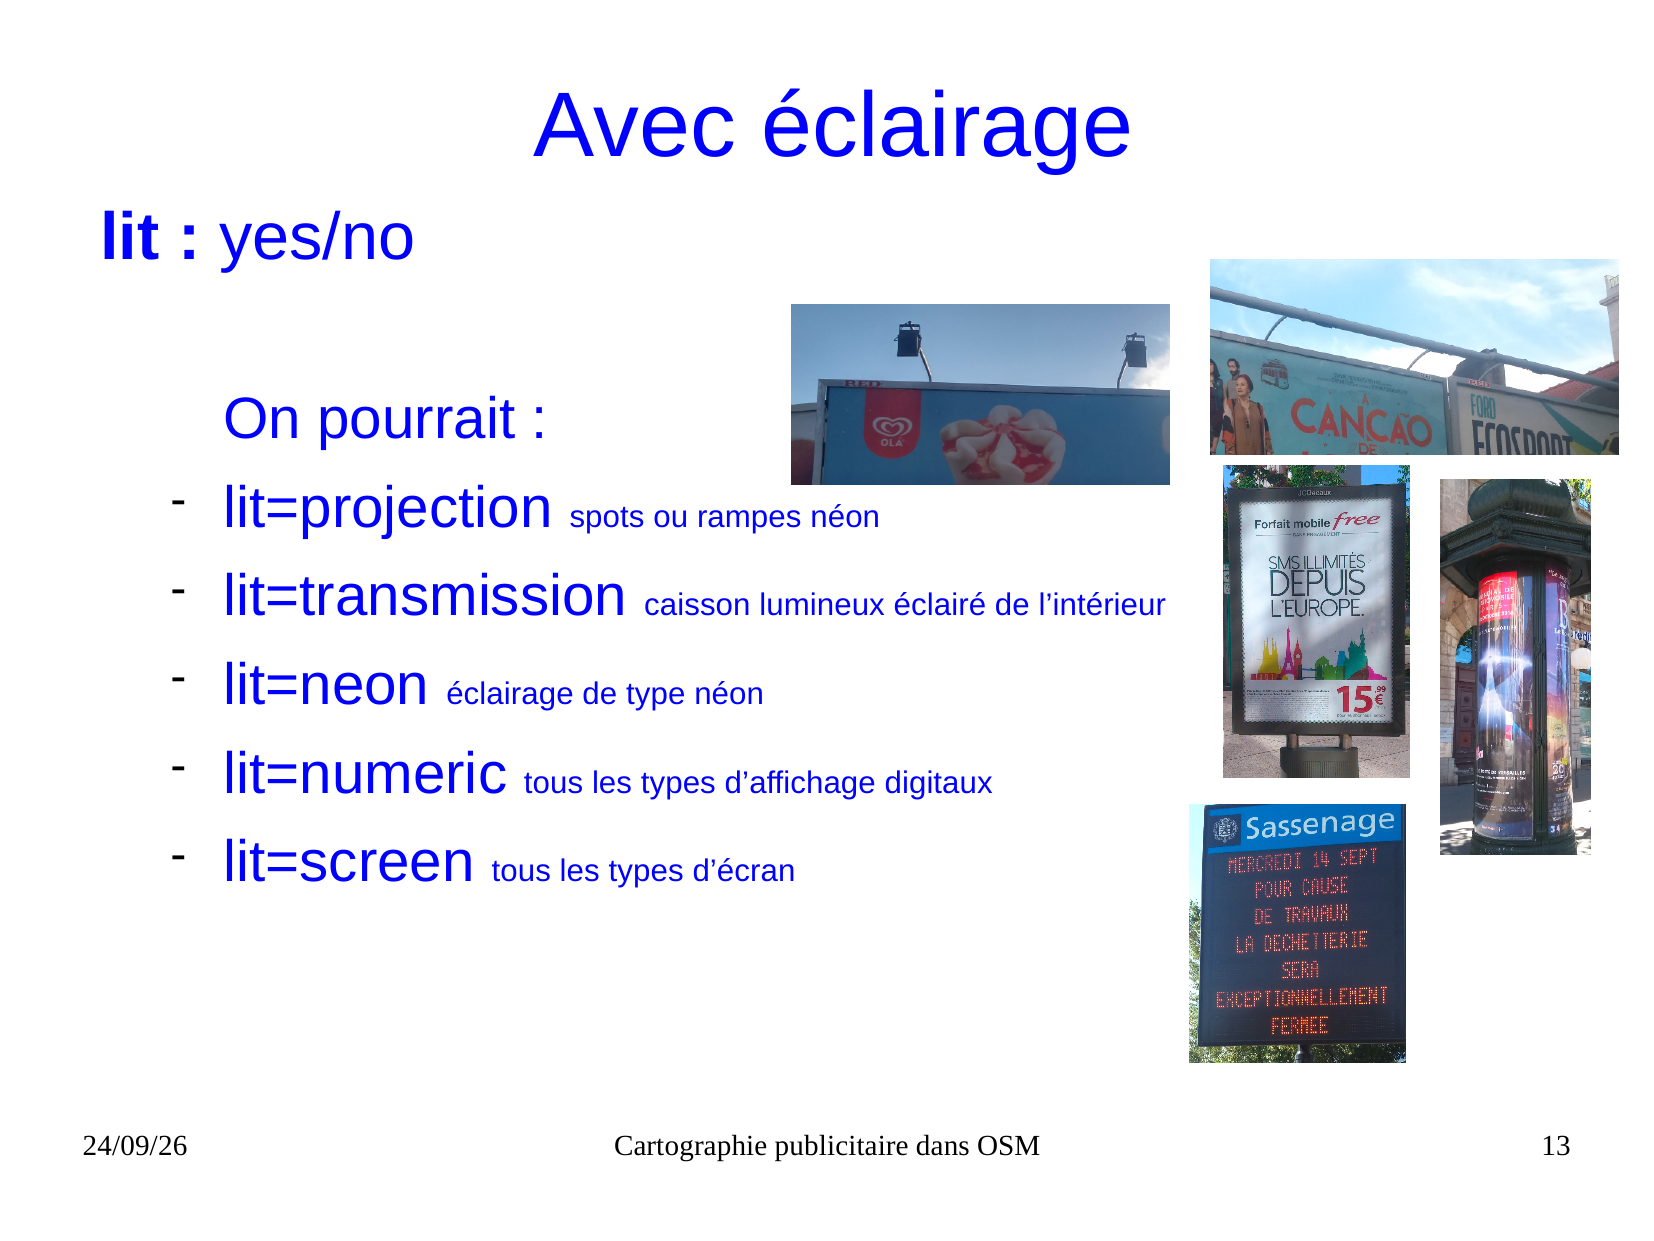

# Avec éclairage
lit : yes/no
On pourrait :
lit=projection spots ou rampes néon
lit=transmission caisson lumineux éclairé de l’intérieur
lit=neon éclairage de type néon
lit=numeric tous les types d’affichage digitaux
lit=screen tous les types d’écran
Cartographie publicitaire dans OSM
13